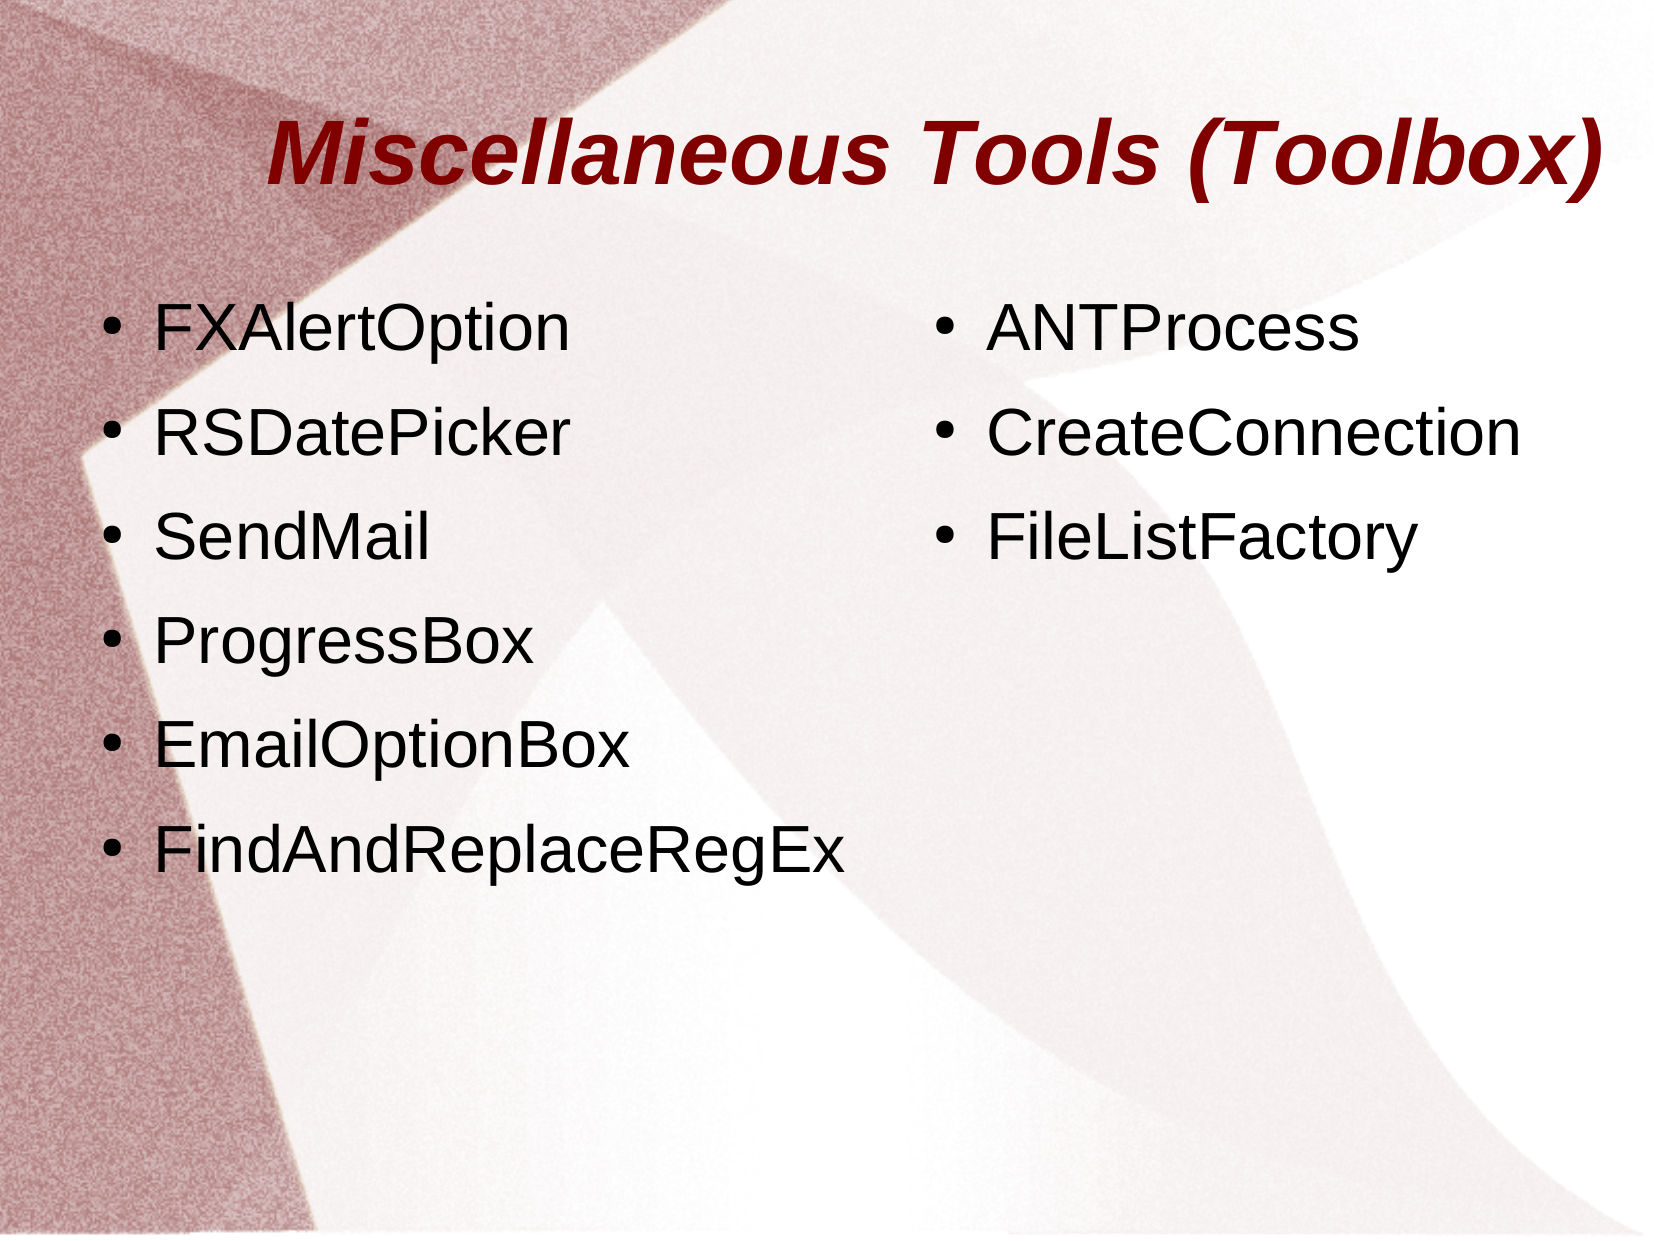

# Miscellaneous Tools (Toolbox)
FXAlertOption
RSDatePicker
SendMail
ProgressBox
EmailOptionBox
FindAndReplaceRegEx
ANTProcess
CreateConnection
FileListFactory